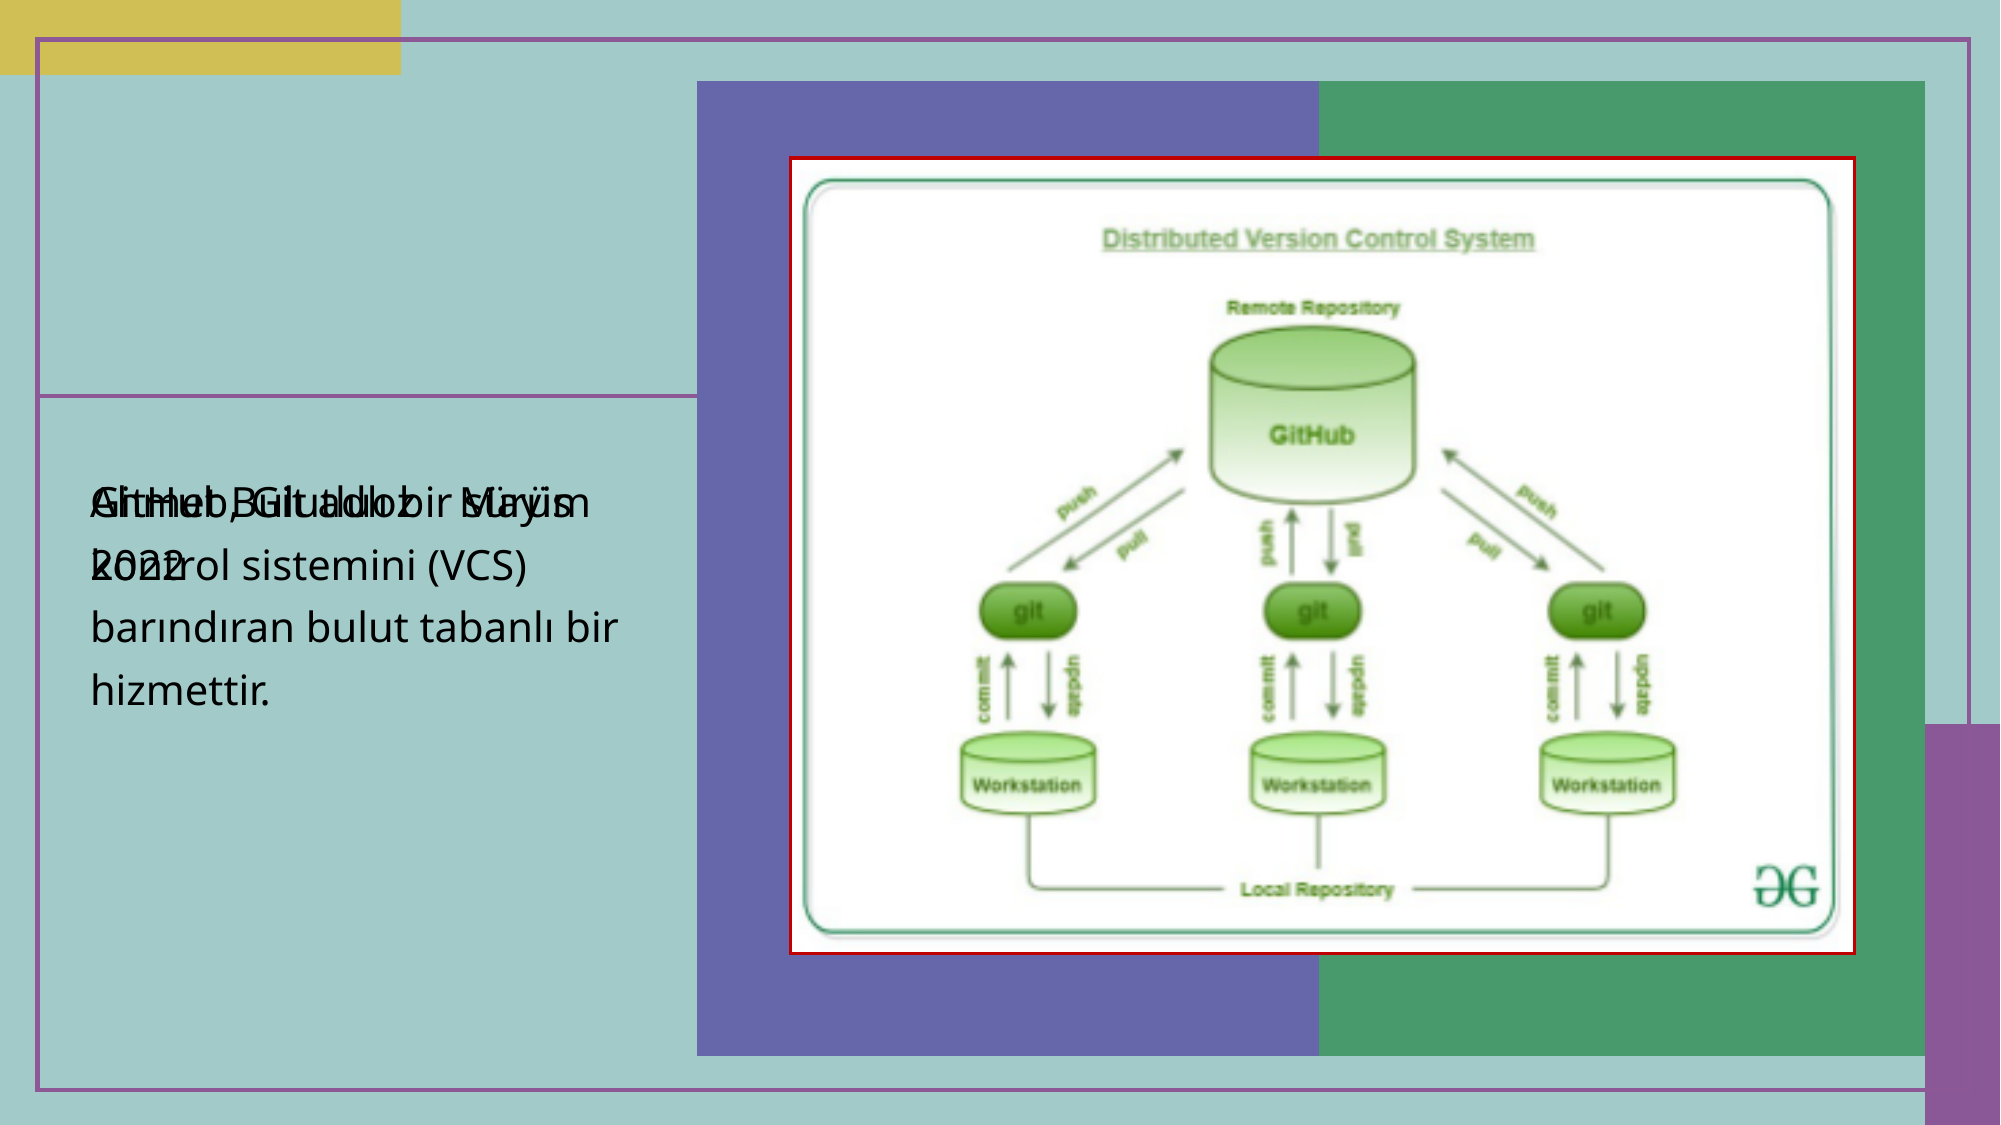

# GitHub
GitHub, Git adlı bir sürüm kontrol sistemini (VCS) barındıran bulut tabanlı bir hizmettir.
Ahmet Bulutluoz Mayis 2022